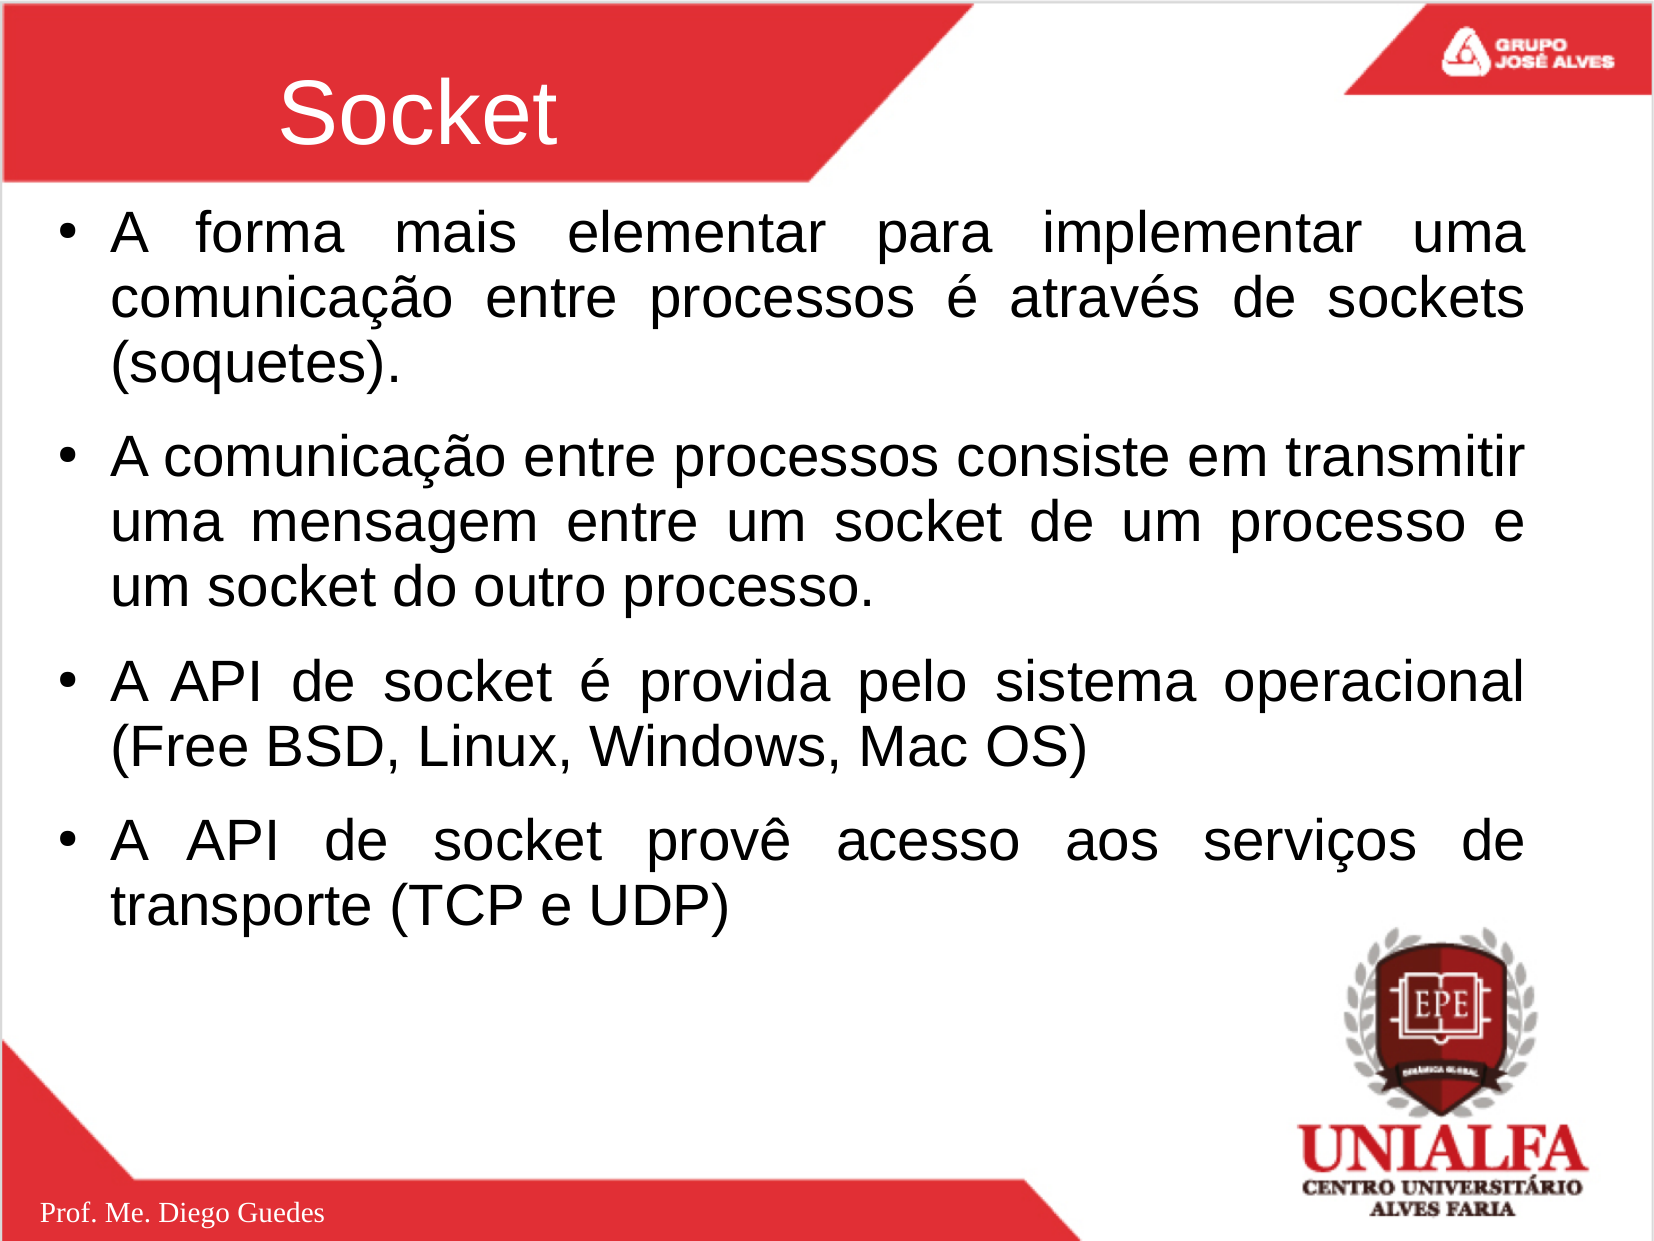

# Socket
A forma mais elementar para implementar uma comunicação entre processos é através de sockets (soquetes).
A comunicação entre processos consiste em transmitir uma mensagem entre um socket de um processo e um socket do outro processo.
A API de socket é provida pelo sistema operacional (Free BSD, Linux, Windows, Mac OS)
A API de socket provê acesso aos serviços de transporte (TCP e UDP)